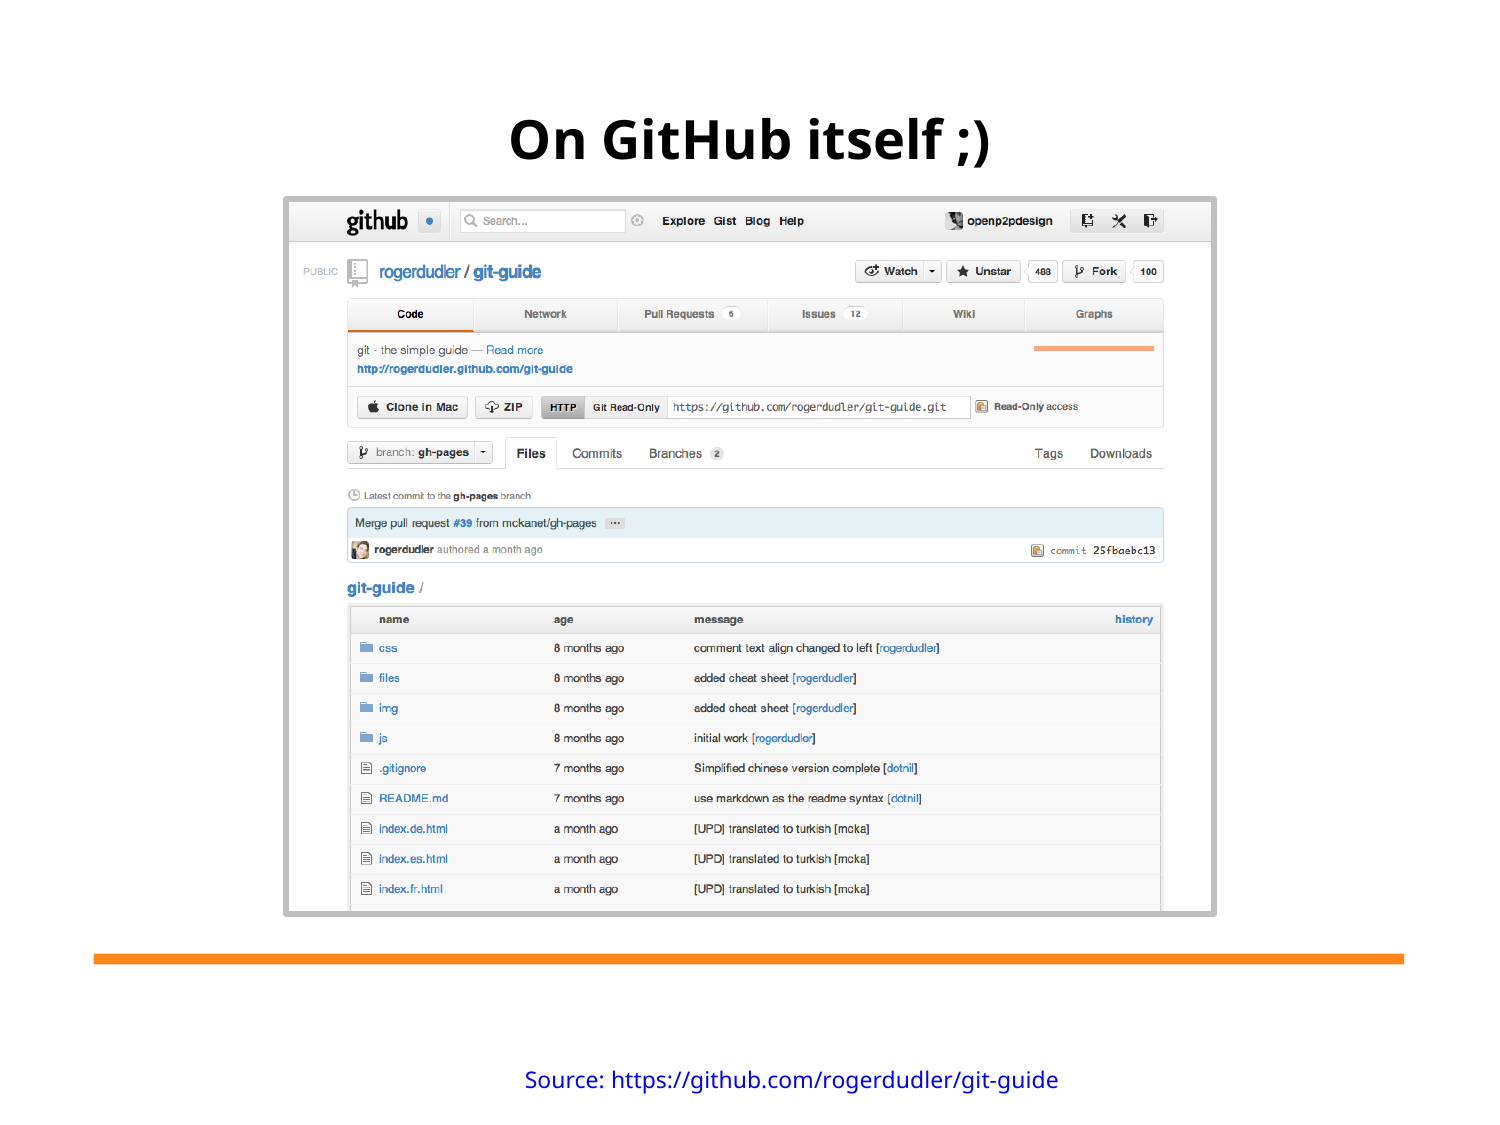

# On GitHub itself ;)
Source: https://github.com/rogerdudler/git-guide